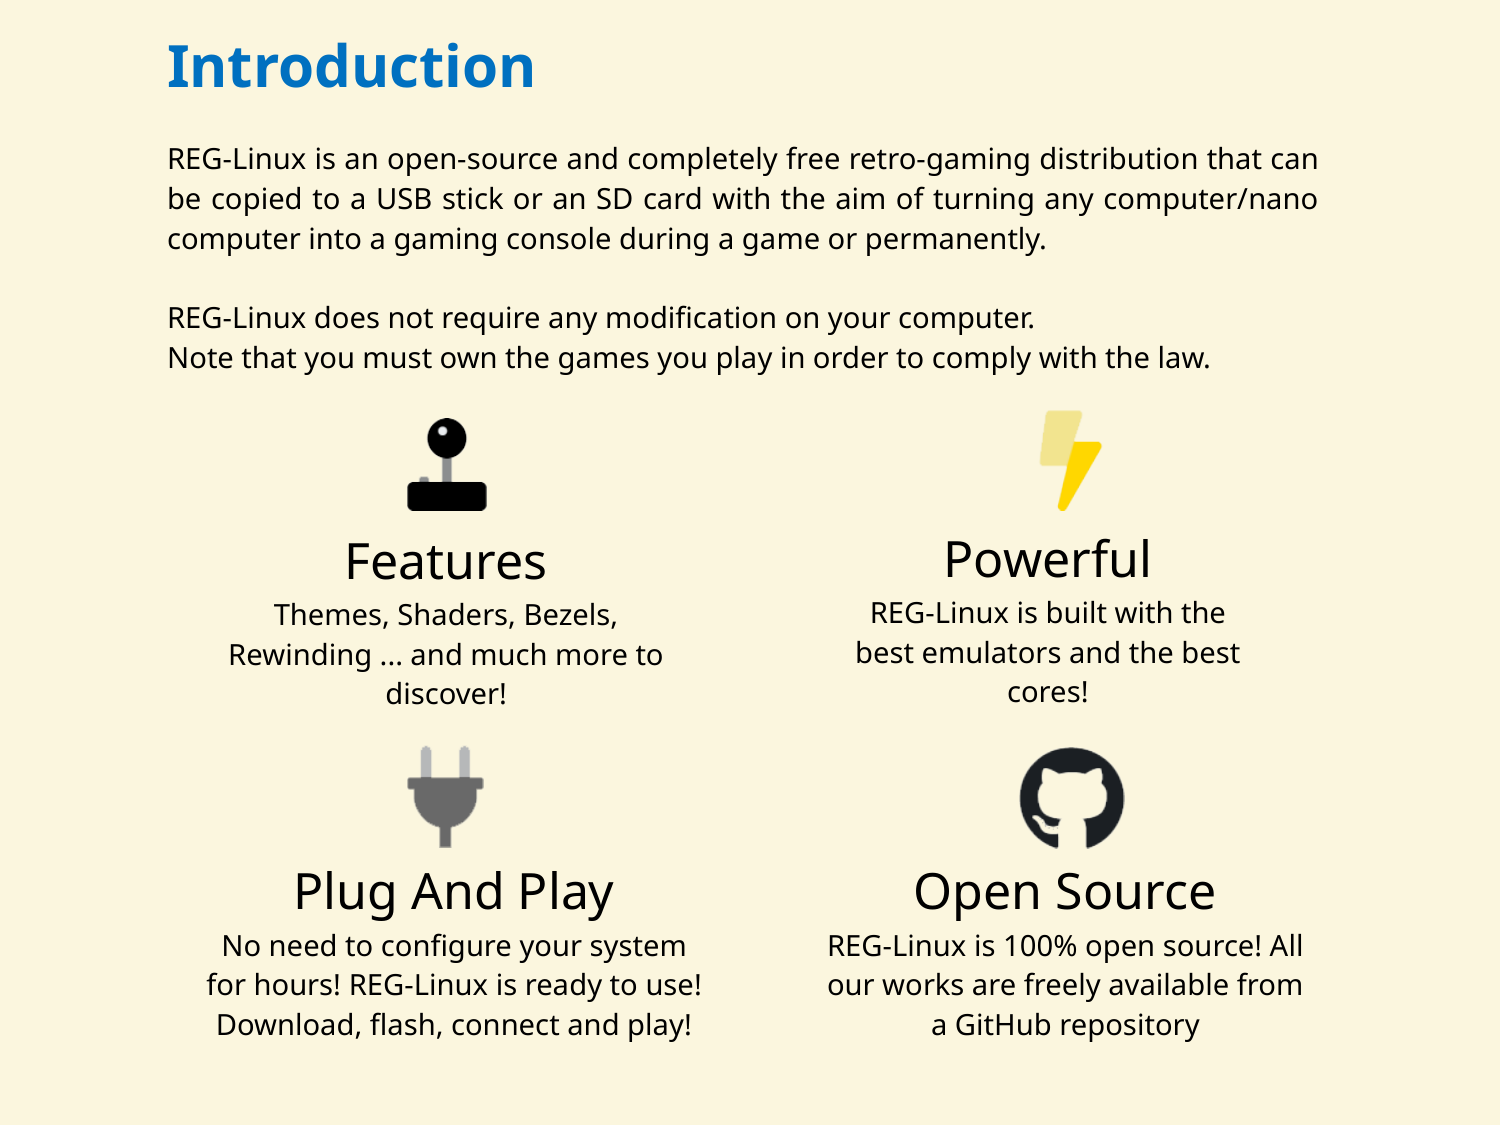

Introduction
REG-Linux is an open-source and completely free retro-gaming distribution that can be copied to a USB stick or an SD card with the aim of turning any computer/nano computer into a gaming console during a game or permanently.
REG-Linux does not require any modification on your computer.
Note that you must own the games you play in order to comply with the law.
Powerful
REG-Linux is built with the best emulators and the best cores!
Features
Themes, Shaders, Bezels, Rewinding ... and much more to discover!
Plug And Play
No need to configure your system for hours! REG-Linux is ready to use! Download, flash, connect and play!
Open Source
REG-Linux is 100% open source! All our works are freely available from a GitHub repository